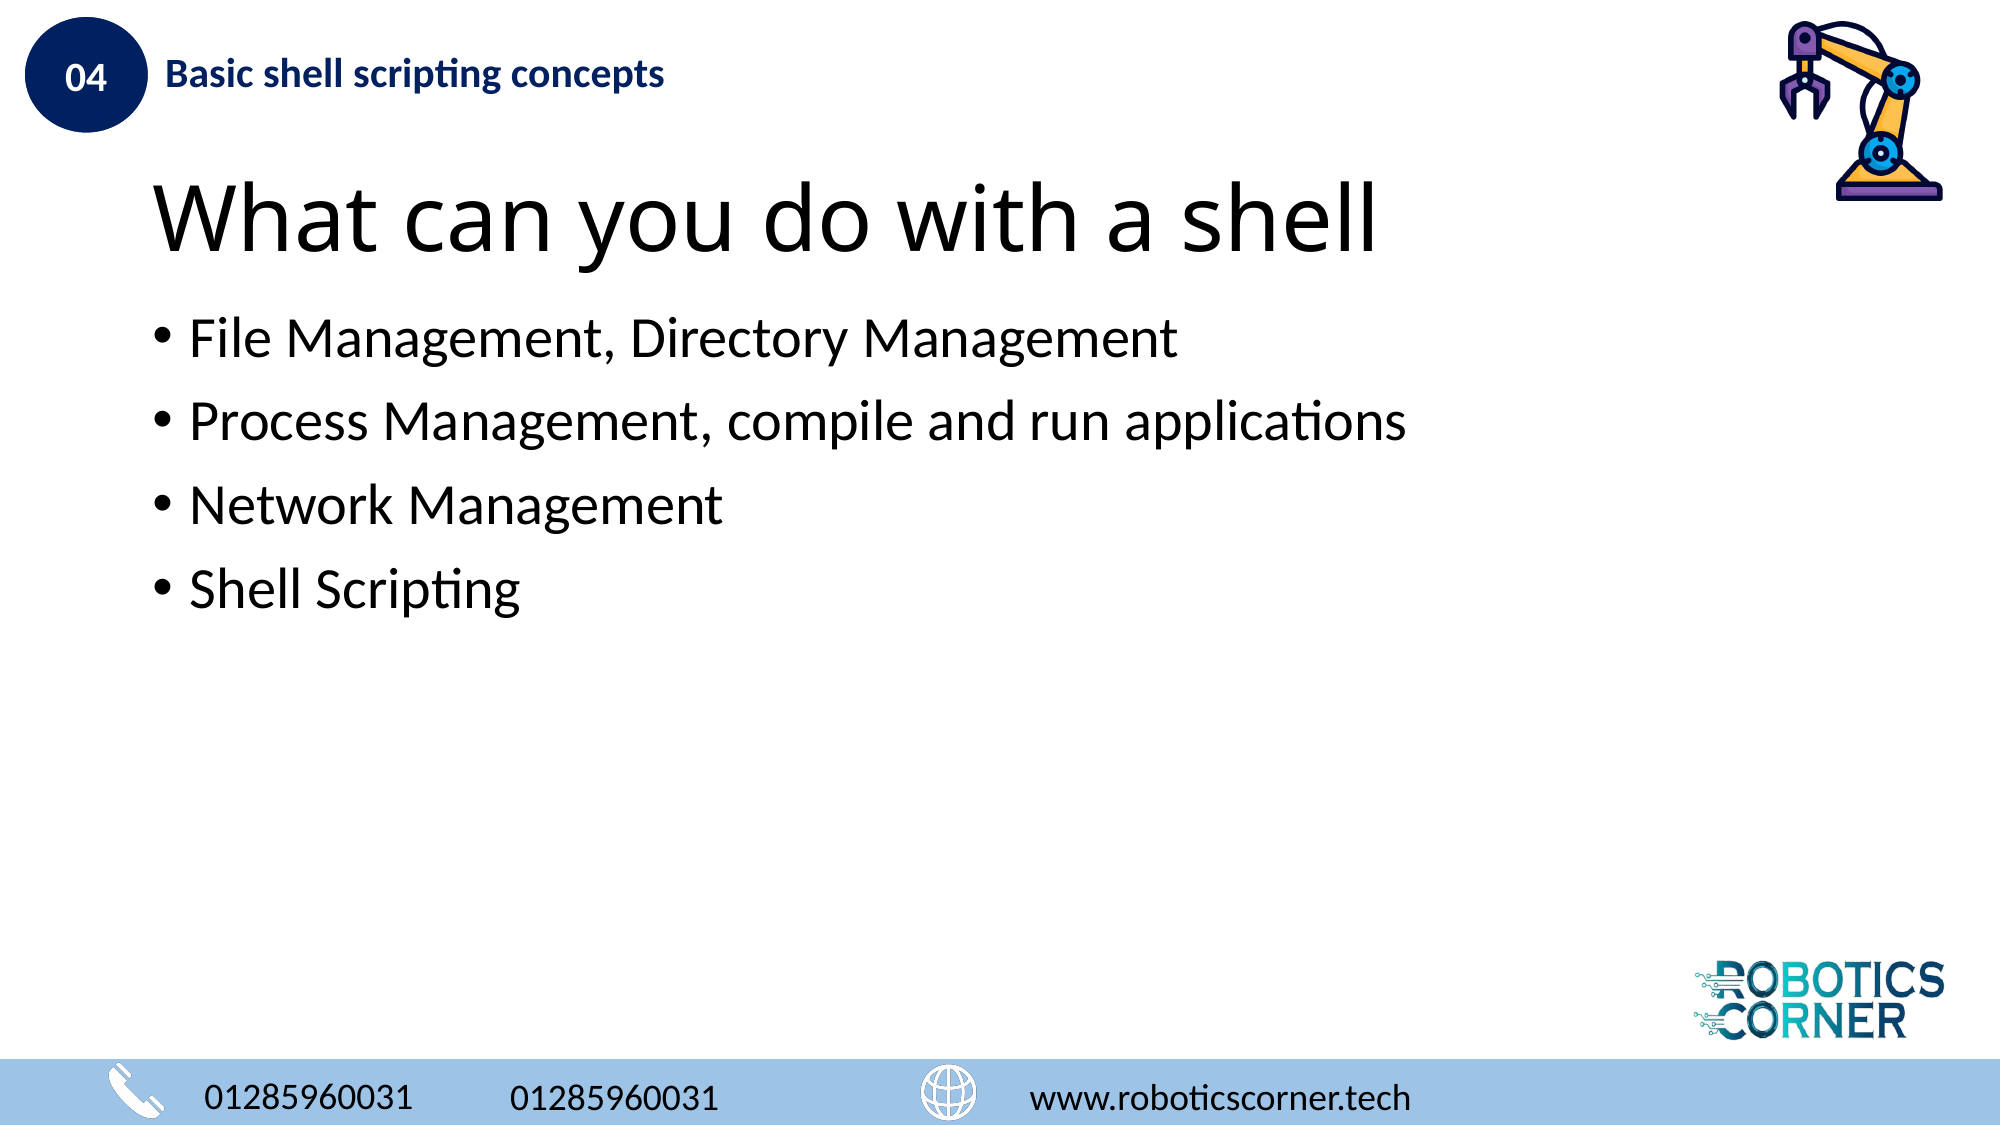

04
Basic shell scripting concepts
# What can you do with a shell
File Management, Directory Management
Process Management, compile and run applications
Network Management
Shell Scripting
01285960031
01285960031
www.roboticscorner.tech